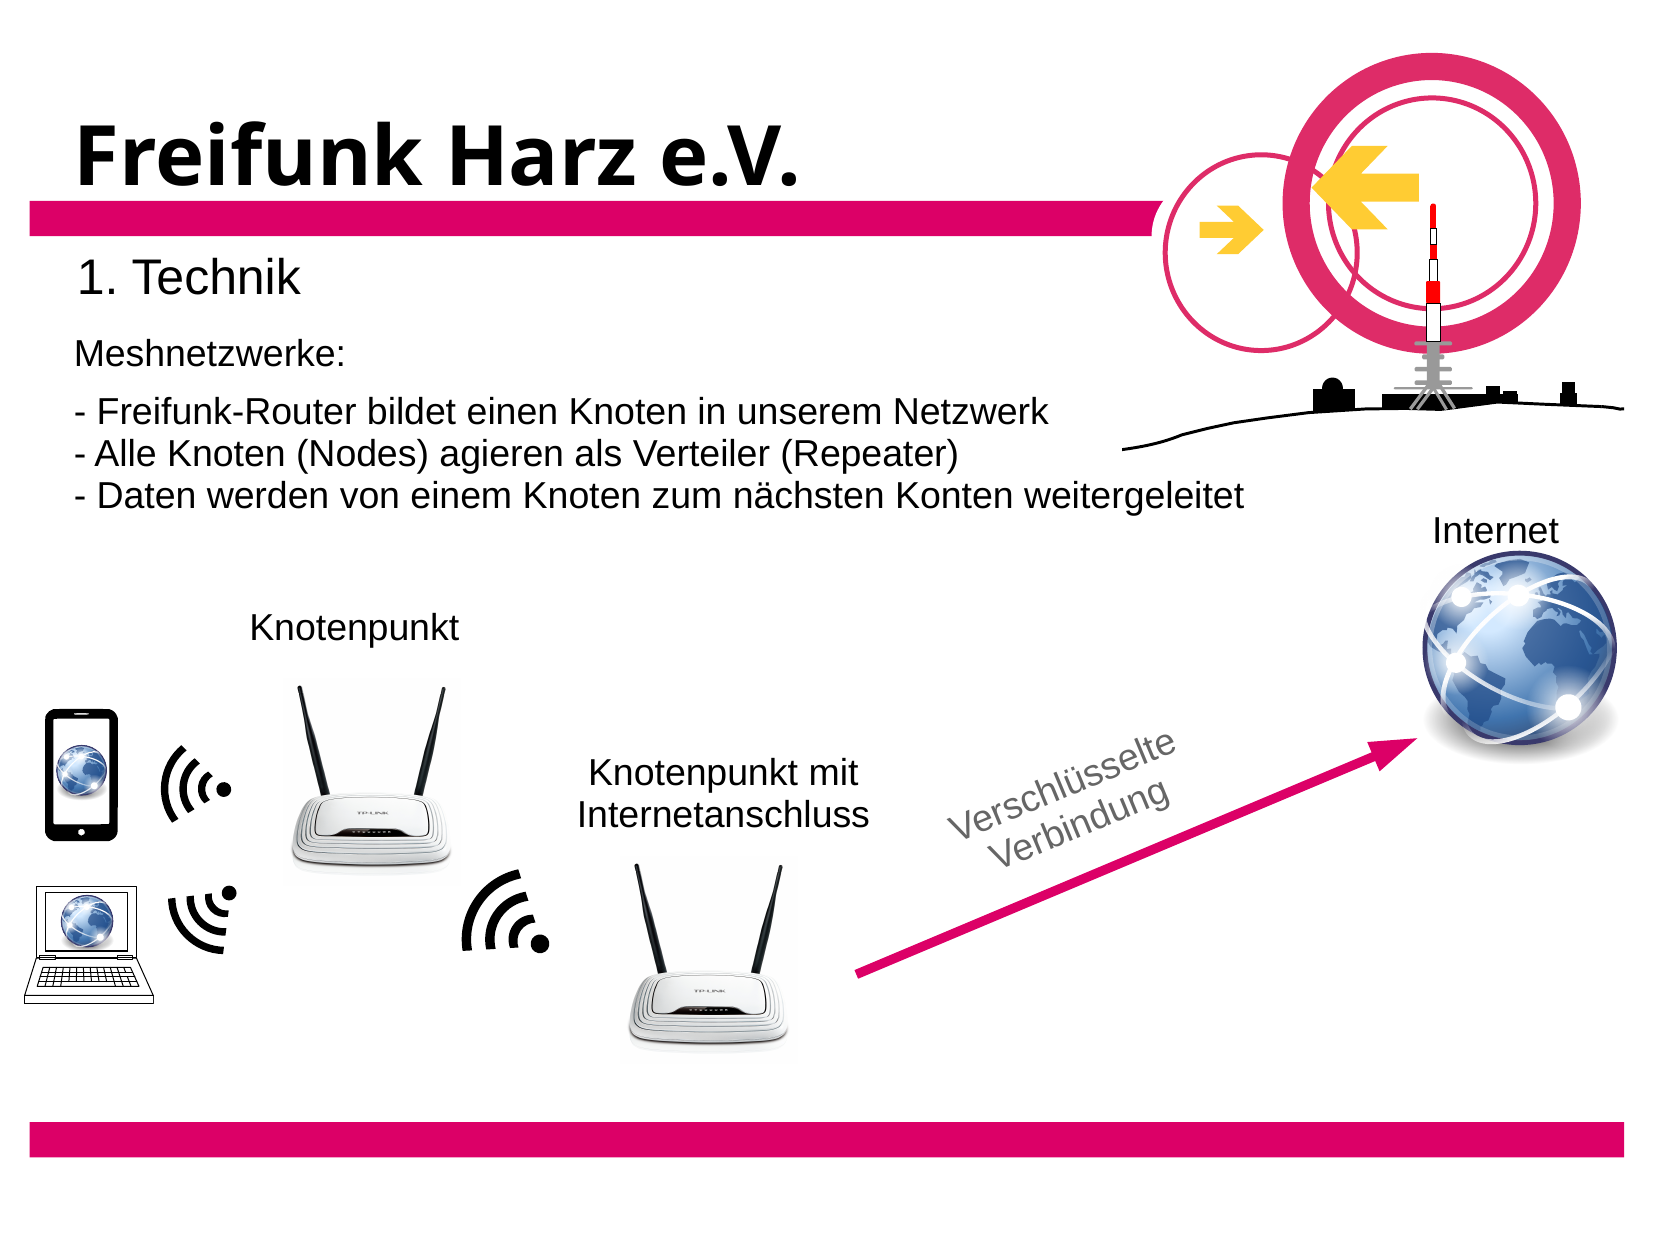

# 1. Technik
Meshnetzwerke:
- Freifunk-Router bildet einen Knoten in unserem Netzwerk
- Alle Knoten (Nodes) agieren als Verteiler (Repeater)
- Daten werden von einem Knoten zum nächsten Konten weitergeleitet
Internet
Knotenpunkt
Knotenpunkt mit Internetanschluss
Verschlüsselte Verbindung